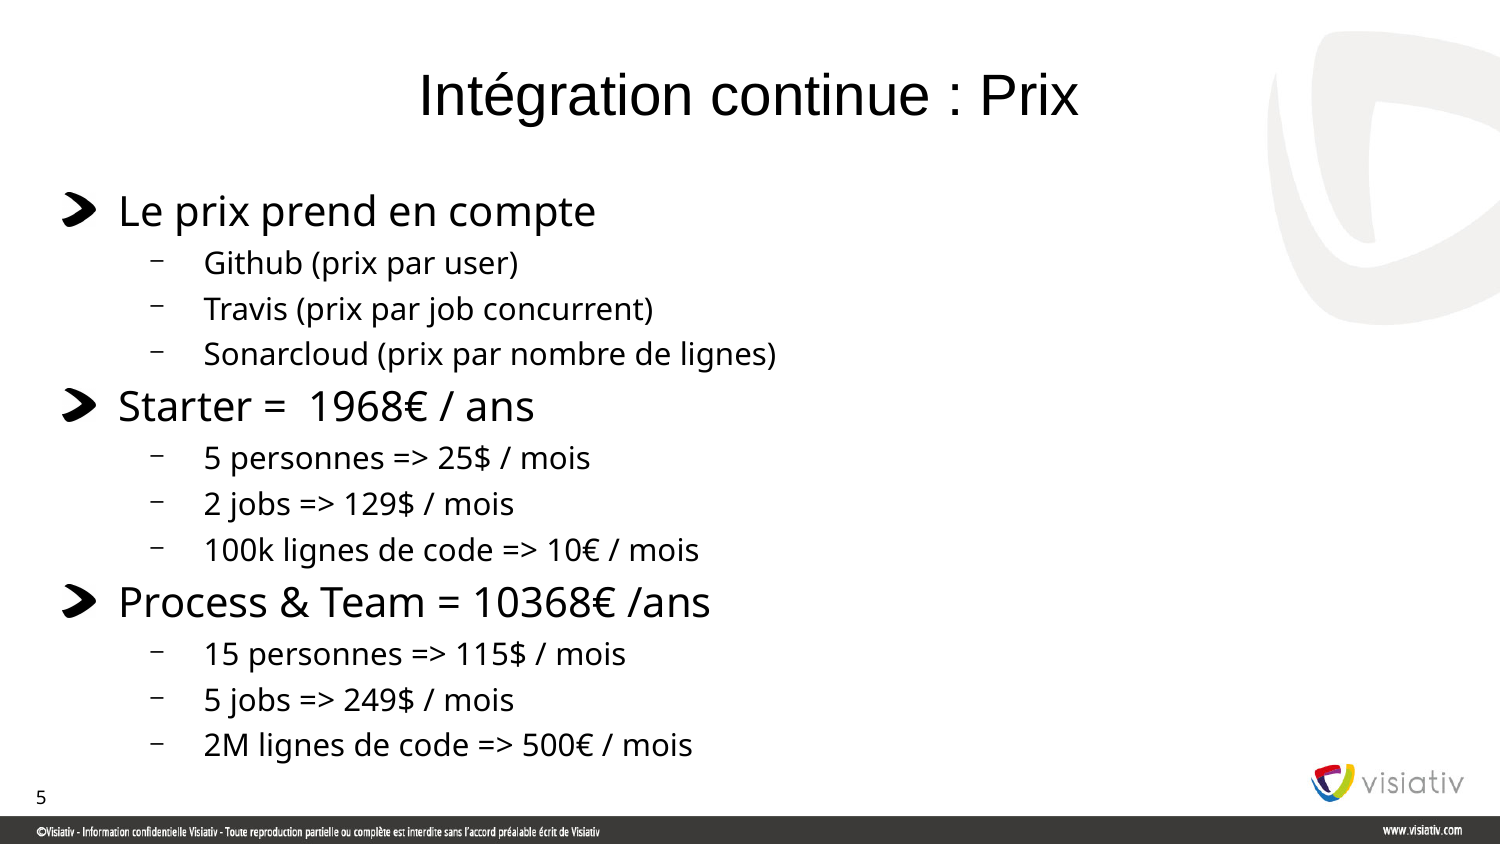

# Intégration continue : Prix
Le prix prend en compte
Github (prix par user)
Travis (prix par job concurrent)
Sonarcloud (prix par nombre de lignes)
Starter = 1968€ / ans
5 personnes => 25$ / mois
2 jobs => 129$ / mois
100k lignes de code => 10€ / mois
Process & Team = 10368€ /ans
15 personnes => 115$ / mois
5 jobs => 249$ / mois
2M lignes de code => 500€ / mois